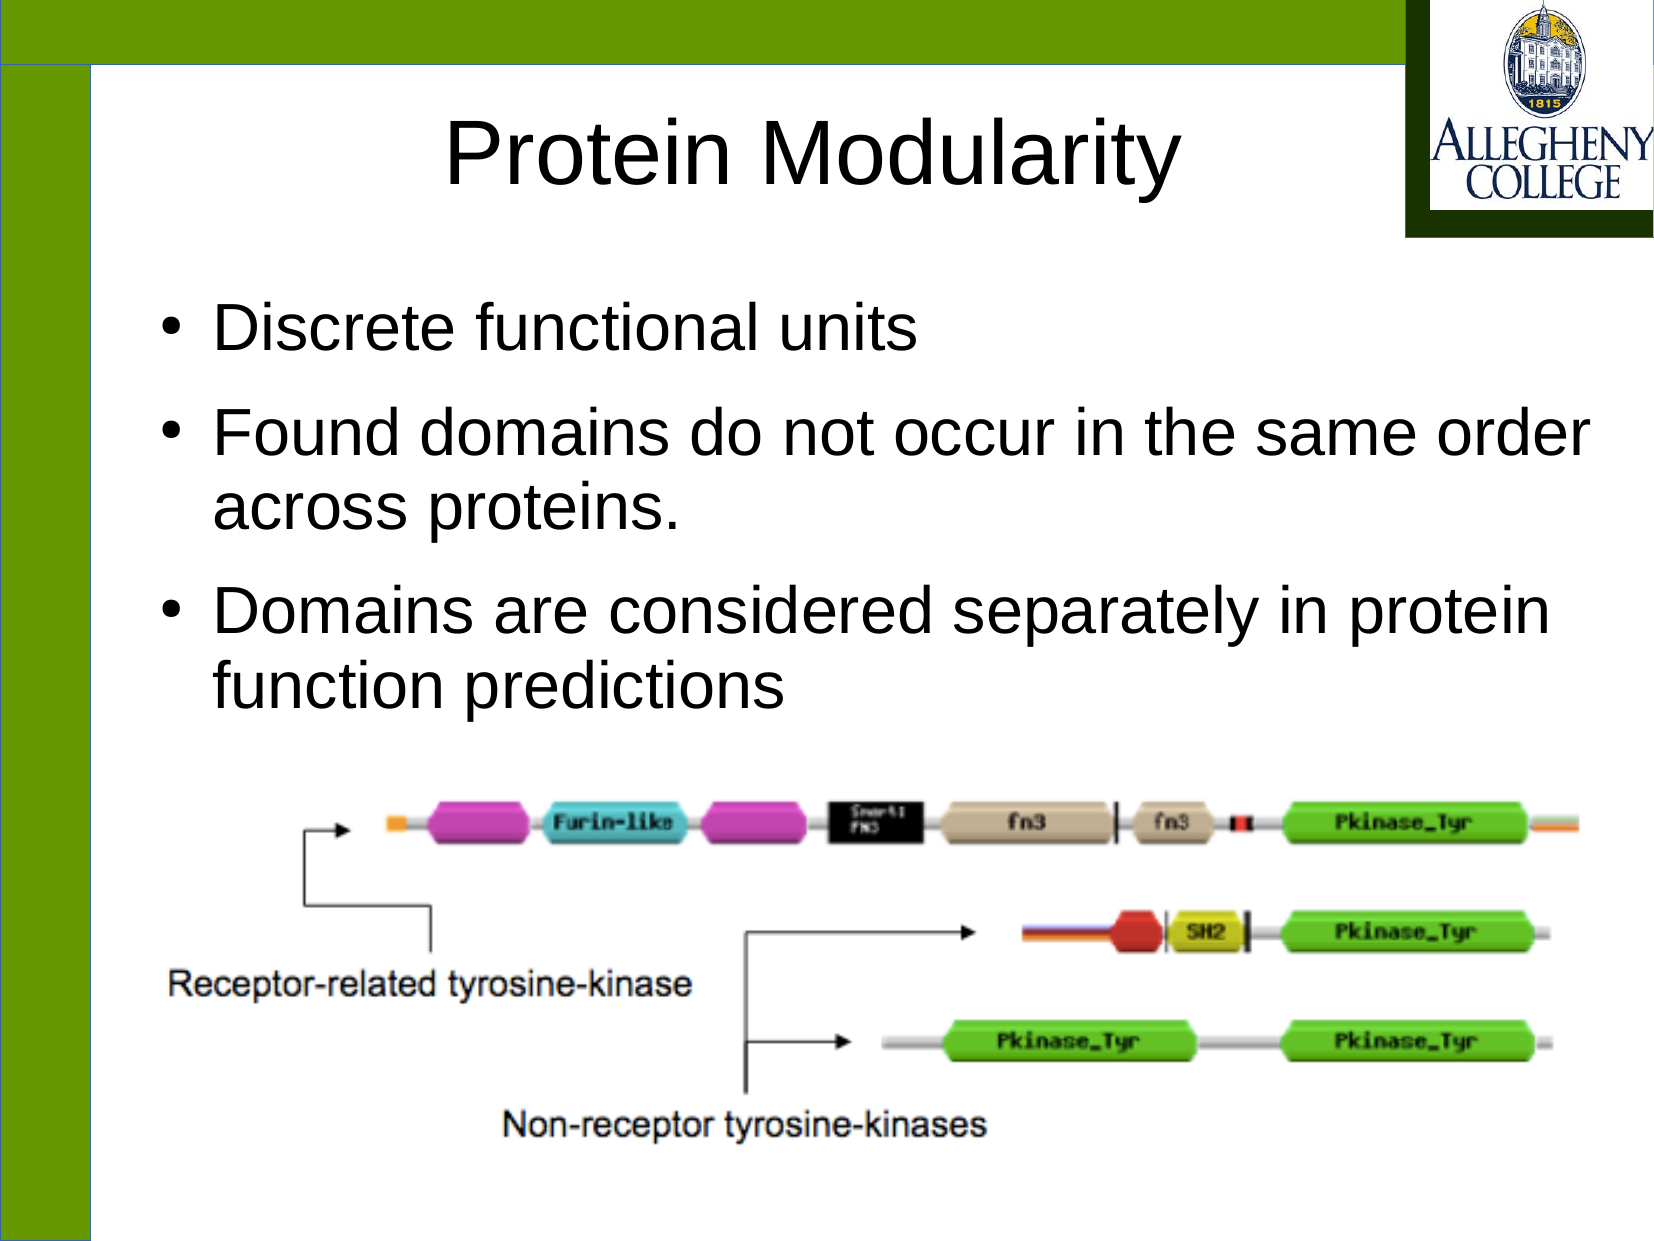

# Protein Modularity
Discrete functional units
Found domains do not occur in the same order across proteins.
Domains are considered separately in protein function predictions
http://slideplayer.com/slide/6923398/